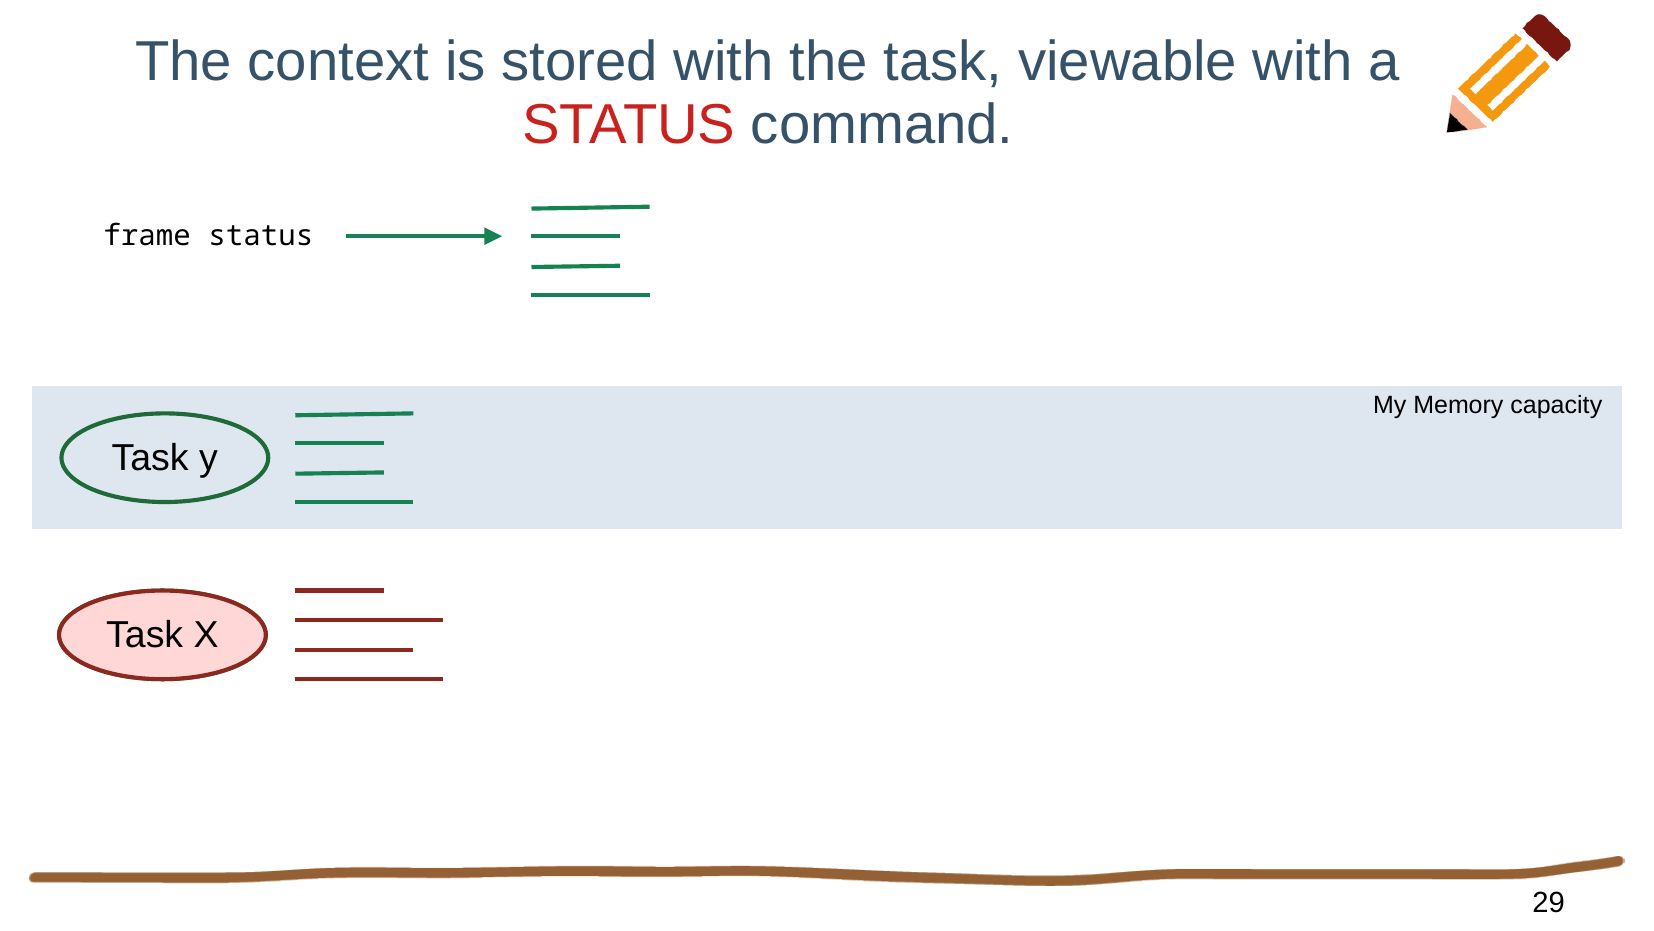

# The context is stored with the task, viewable with a STATUS command.
frame status
My Memory capacity
Task y
Task X
Task X
29